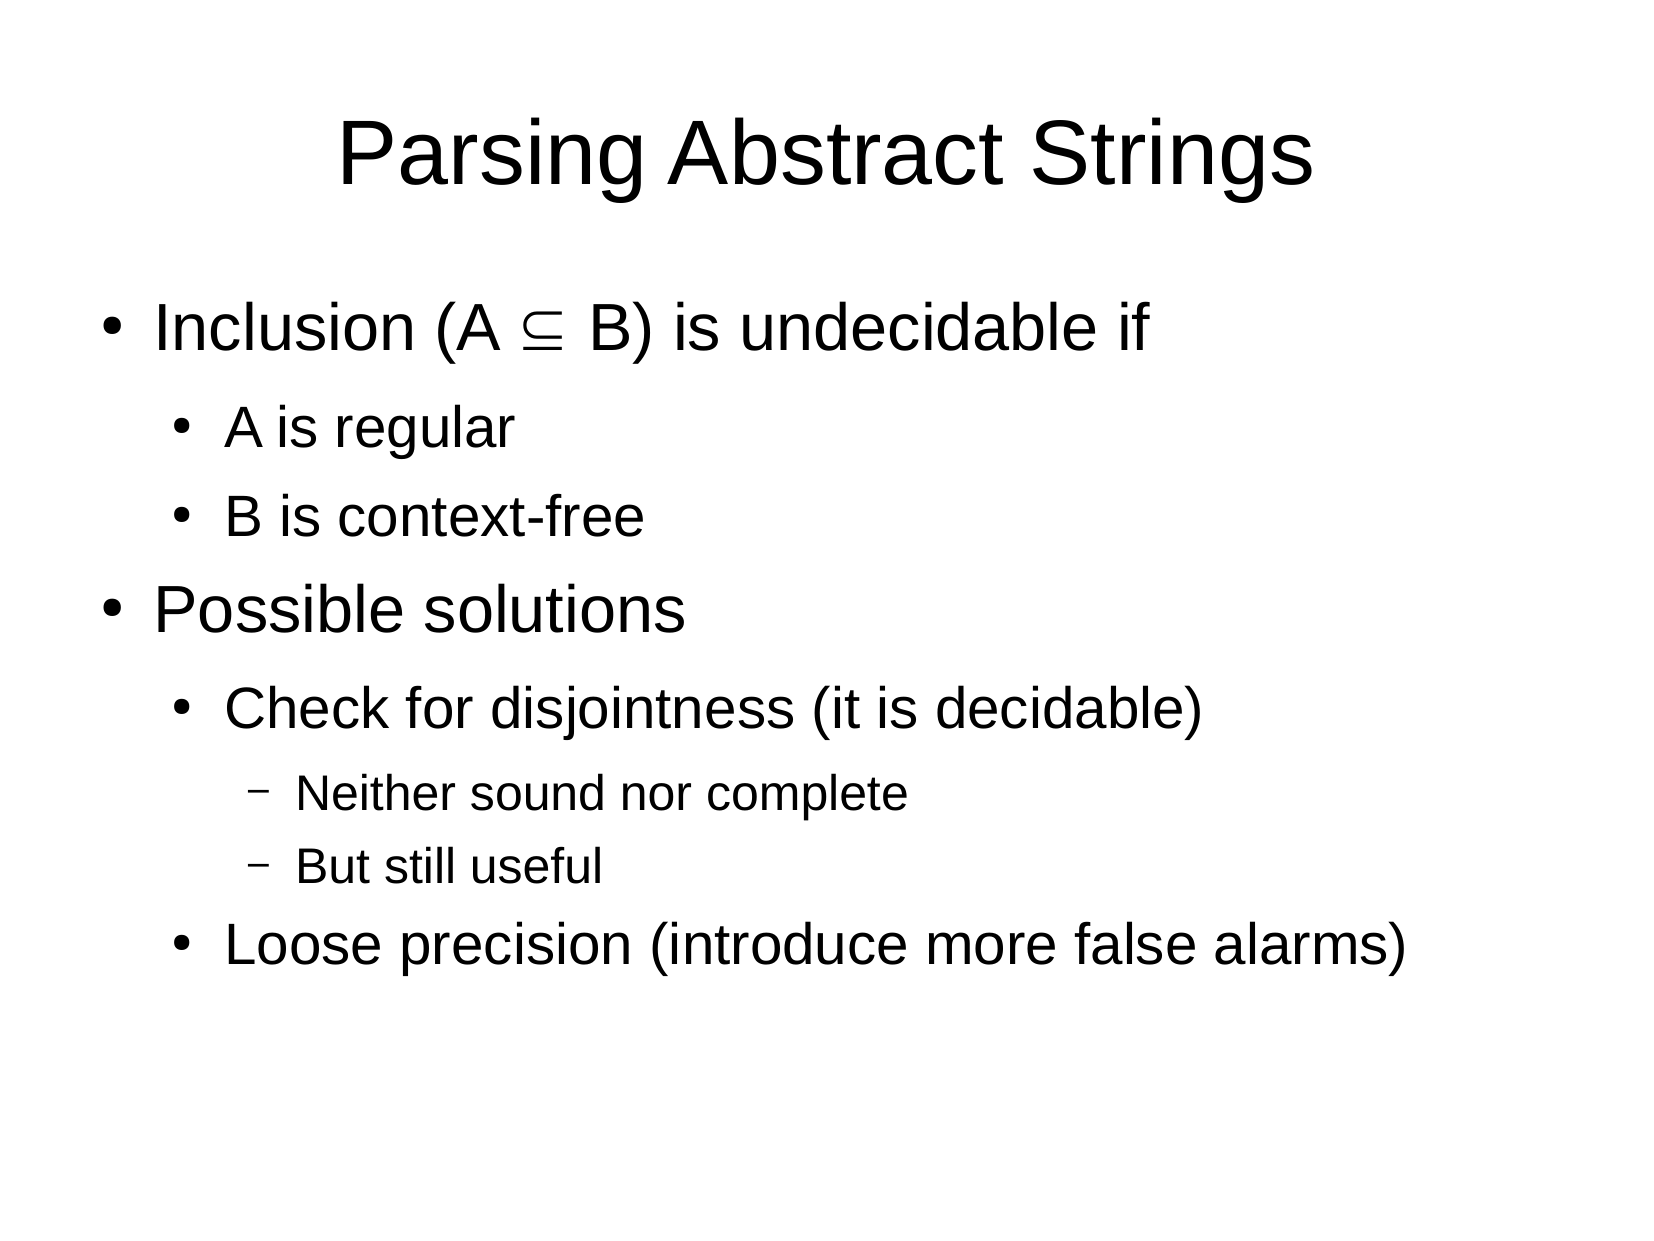

# Parsing Abstract Strings
Inclusion (A  B) is undecidable if
A is regular
B is context-free
Possible solutions
Check for disjointness (it is decidable)
Neither sound nor complete
But still useful
Loose precision (introduce more false alarms)